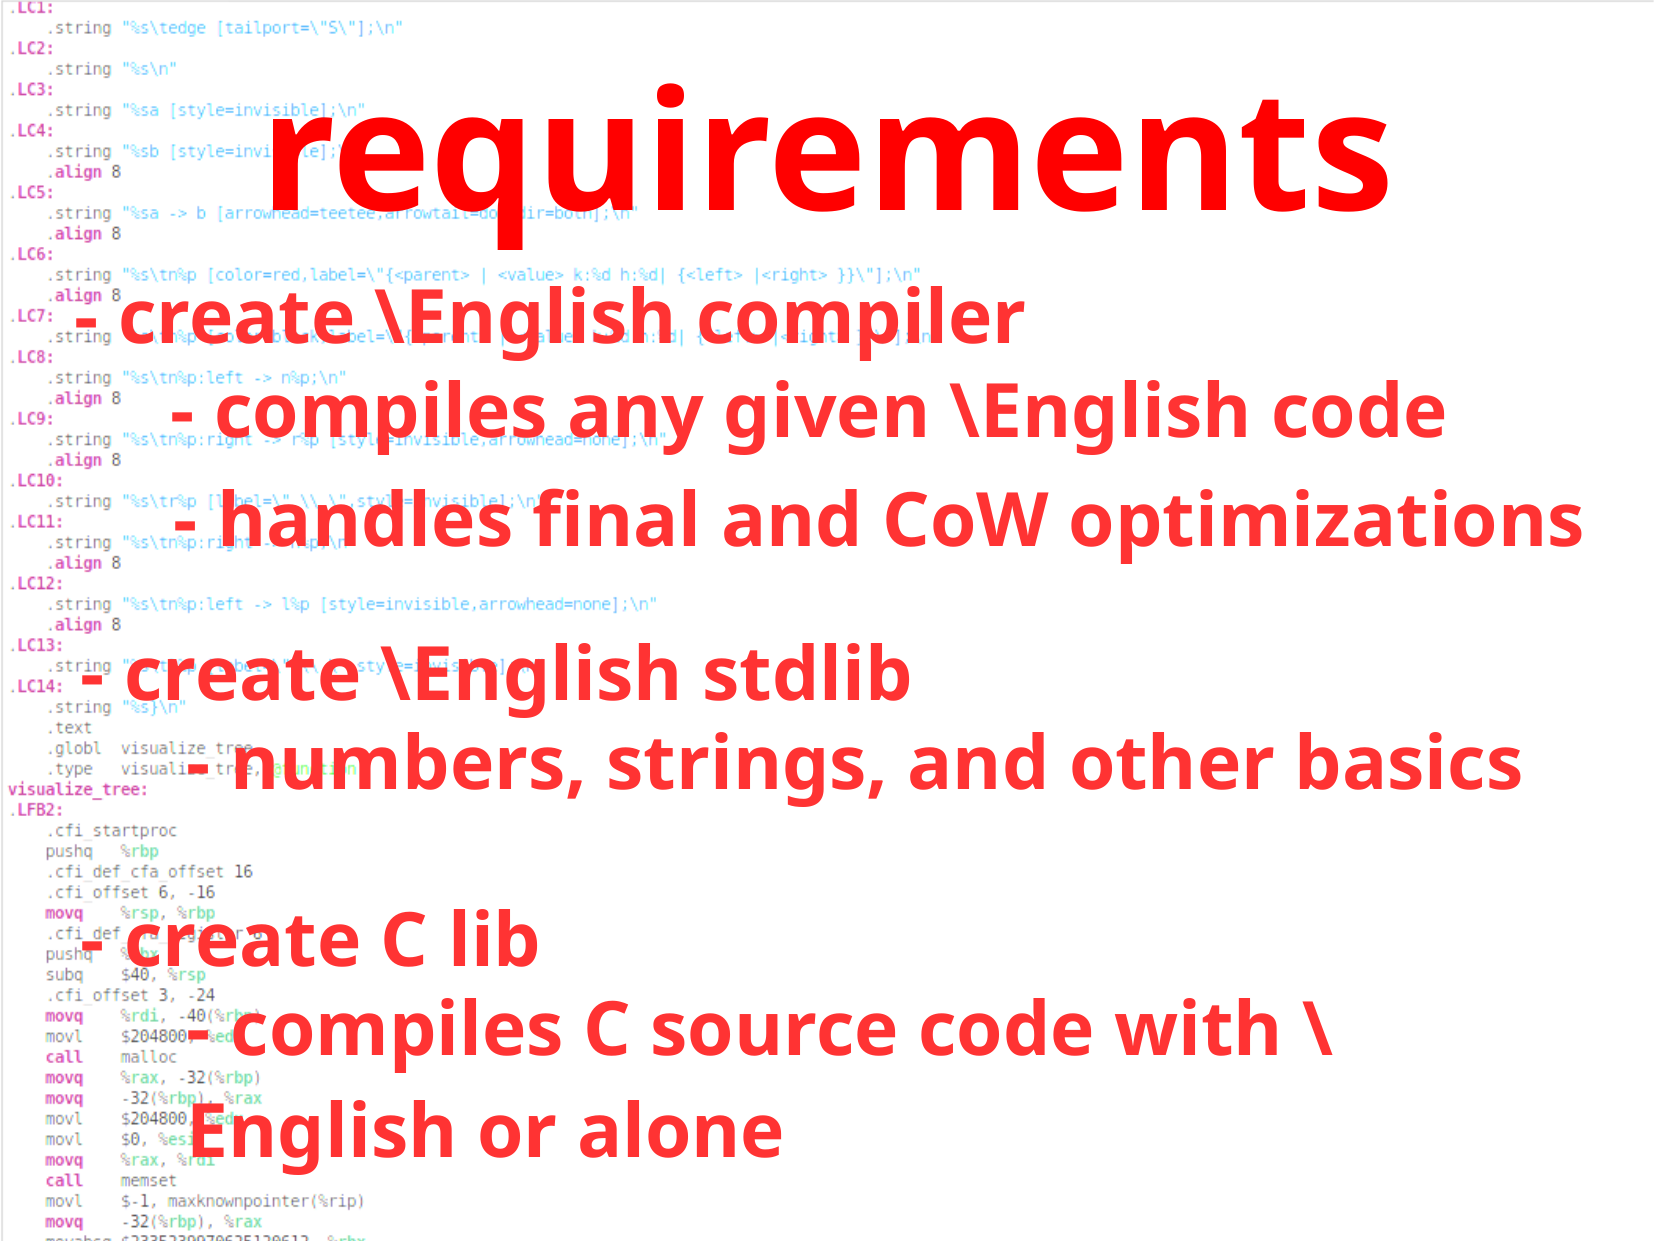

requirements
- create \English compiler
- compiles any given \English code
- handles final and CoW optimizations
- create \English stdlib
- numbers, strings, and other basics
- create C lib
- compiles C source code with \English or alone